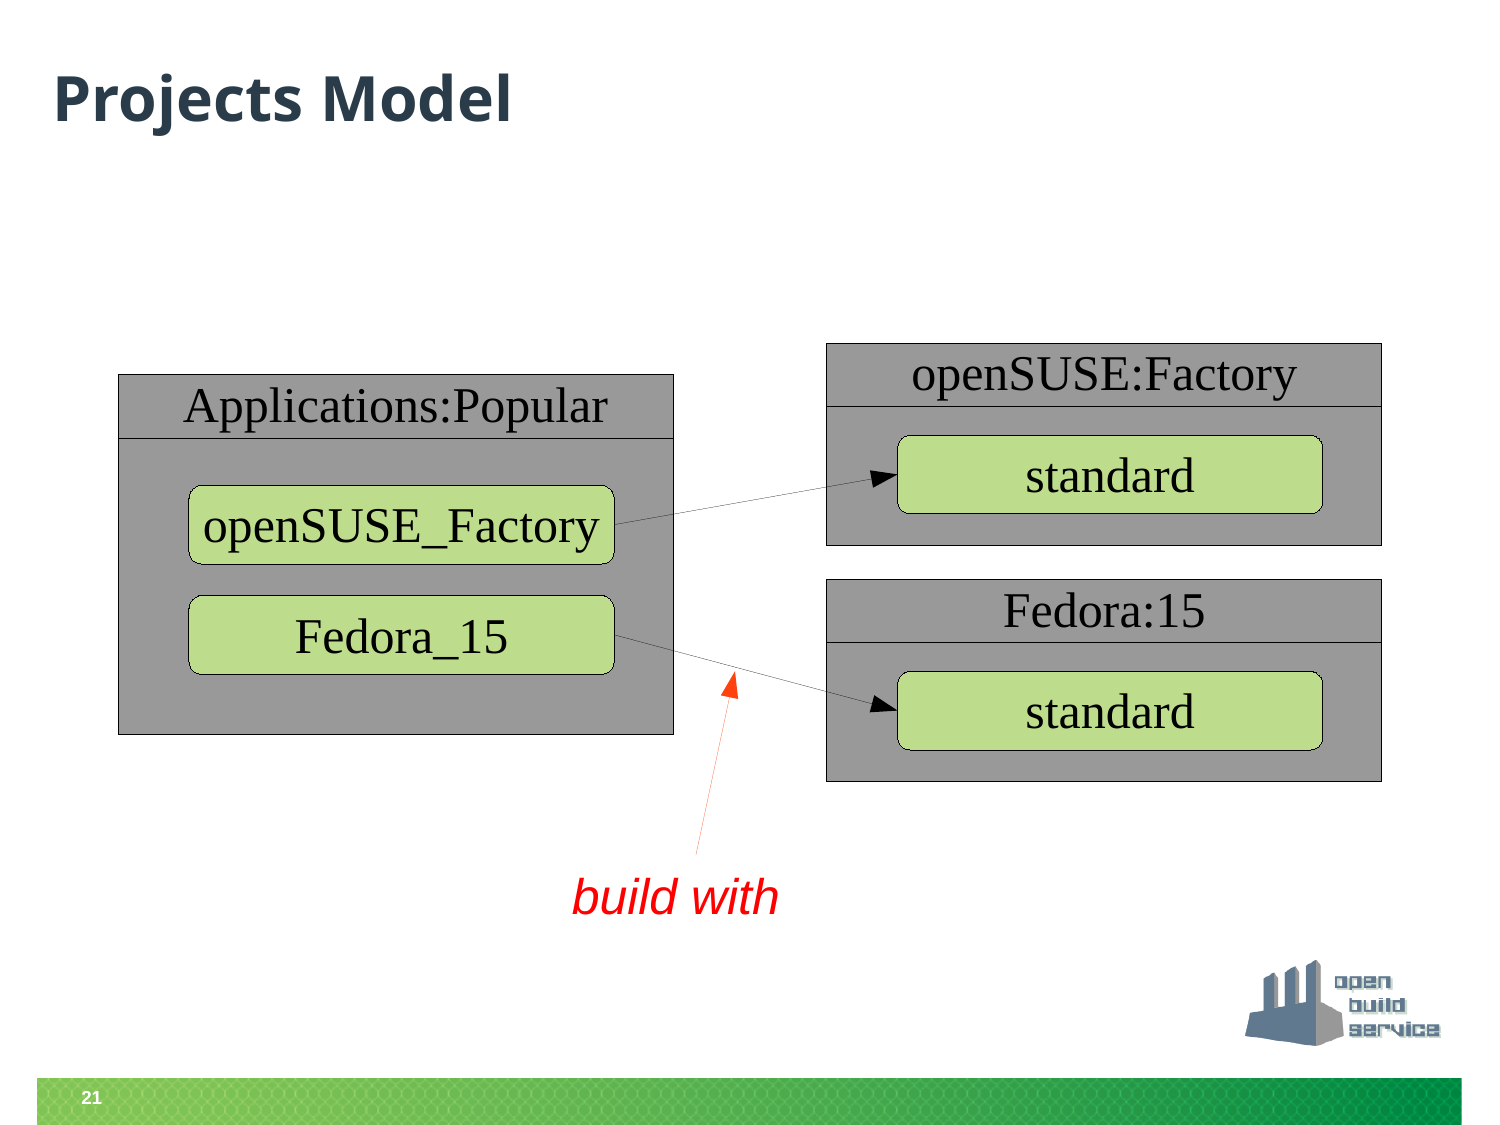

# Projects Model
openSUSE:Factory
Applications:Popular
standard
openSUSE_Factory
Fedora:15
Fedora_15
standard
build with